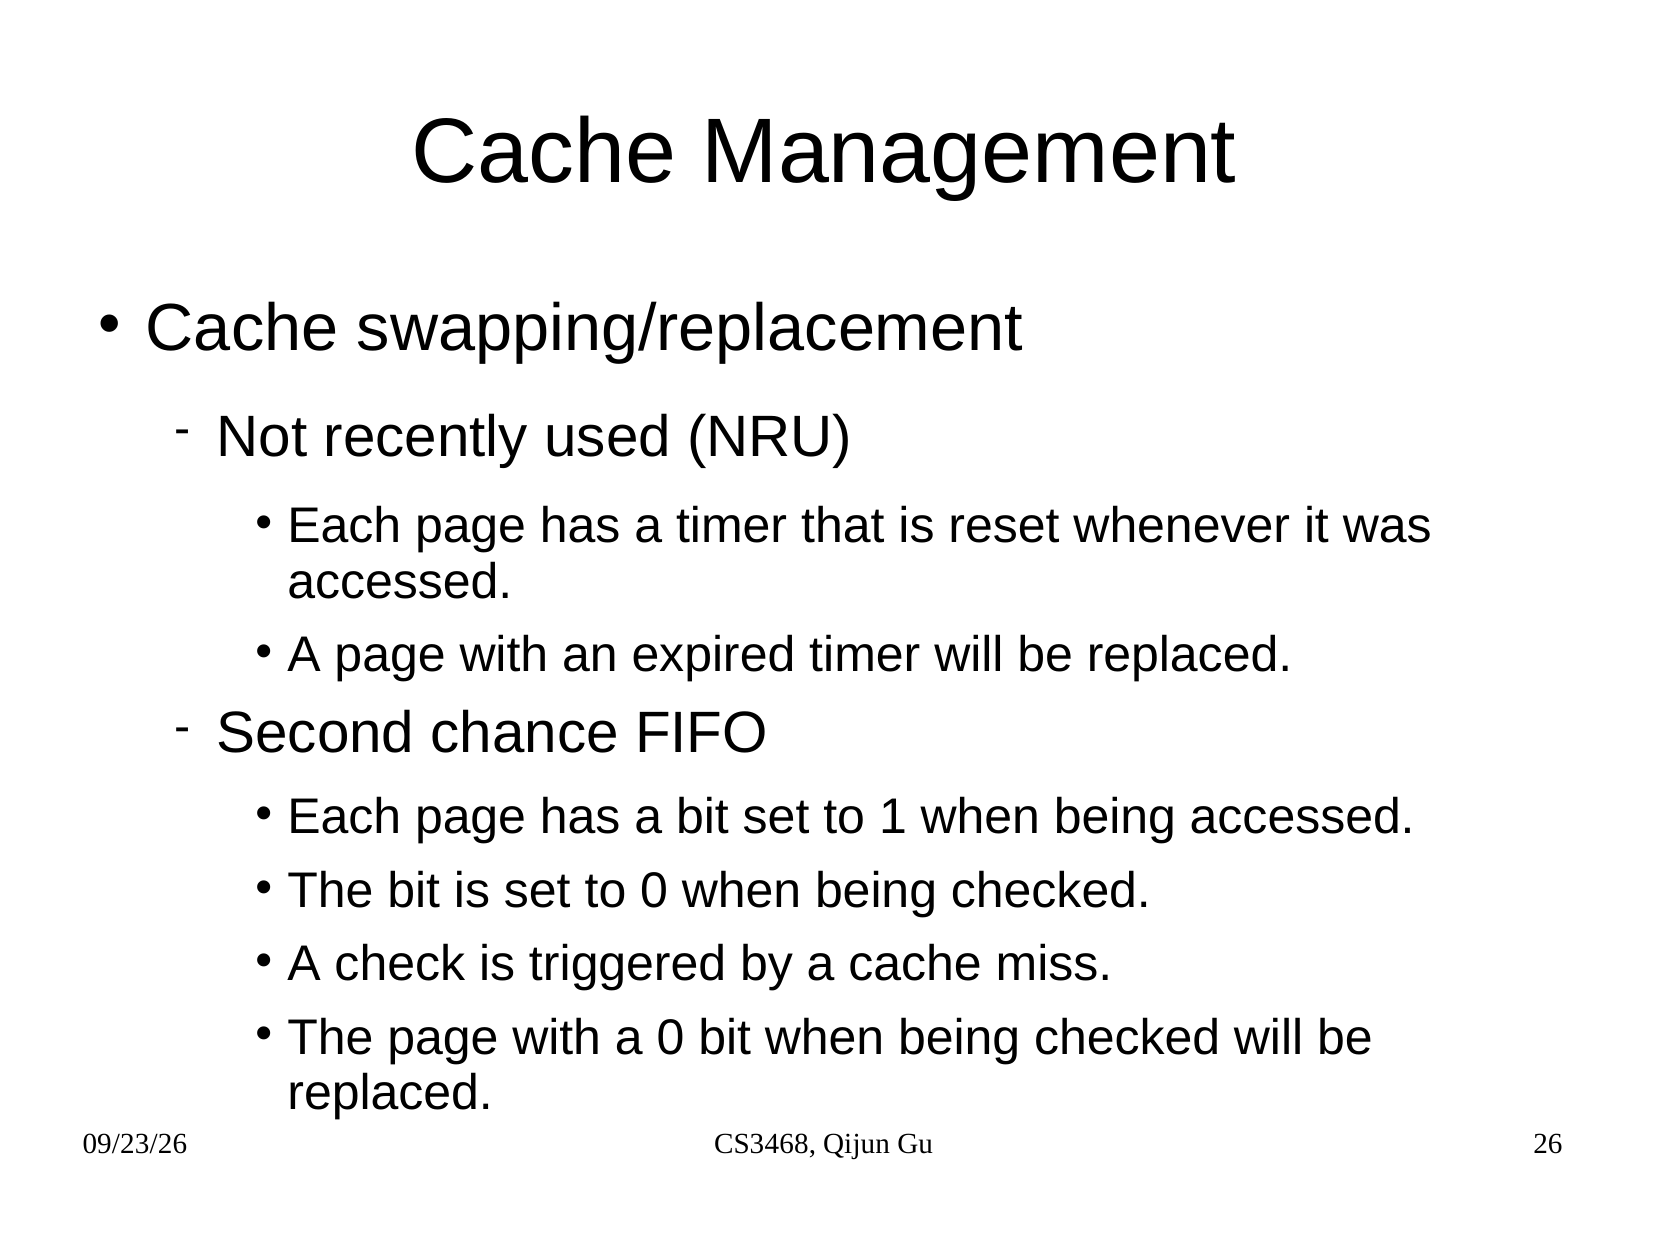

# Cache Management
Cache swapping/replacement
Not recently used (NRU)‏
Each page has a timer that is reset whenever it was accessed.
A page with an expired timer will be replaced.
Second chance FIFO
Each page has a bit set to 1 when being accessed.
The bit is set to 0 when being checked.
A check is triggered by a cache miss.
The page with a 0 bit when being checked will be replaced.
CS3468, Qijun Gu
26